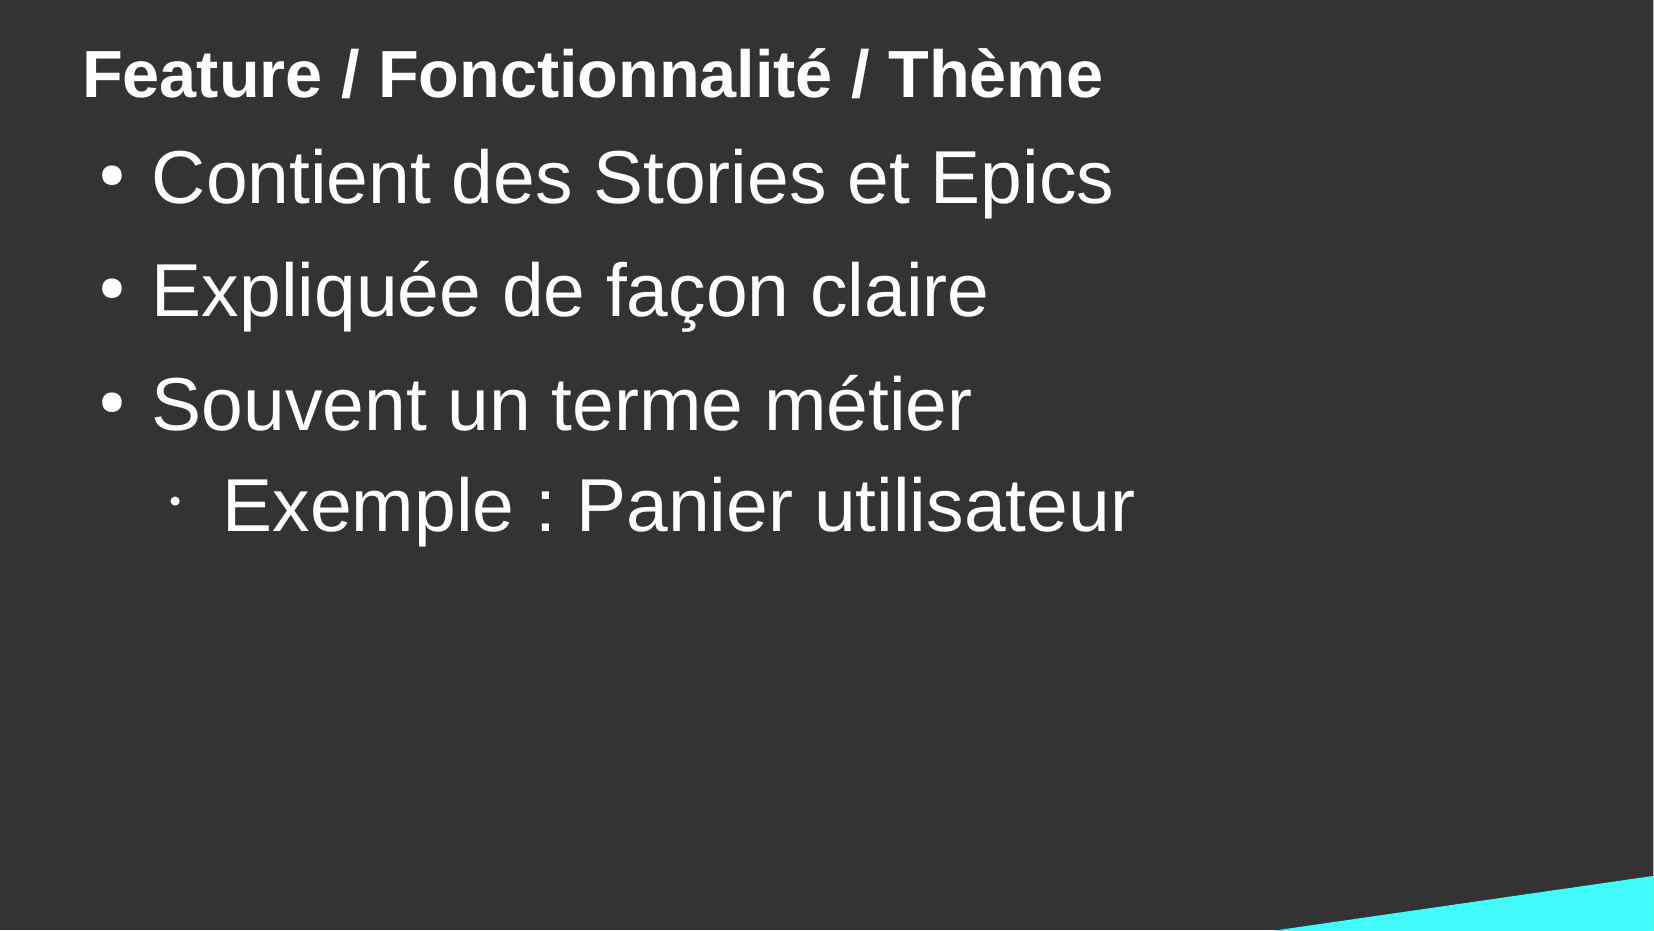

# Feature / Fonctionnalité / Thème
Contient des Stories et Epics
Expliquée de façon claire
Souvent un terme métier
Exemple : Panier utilisateur